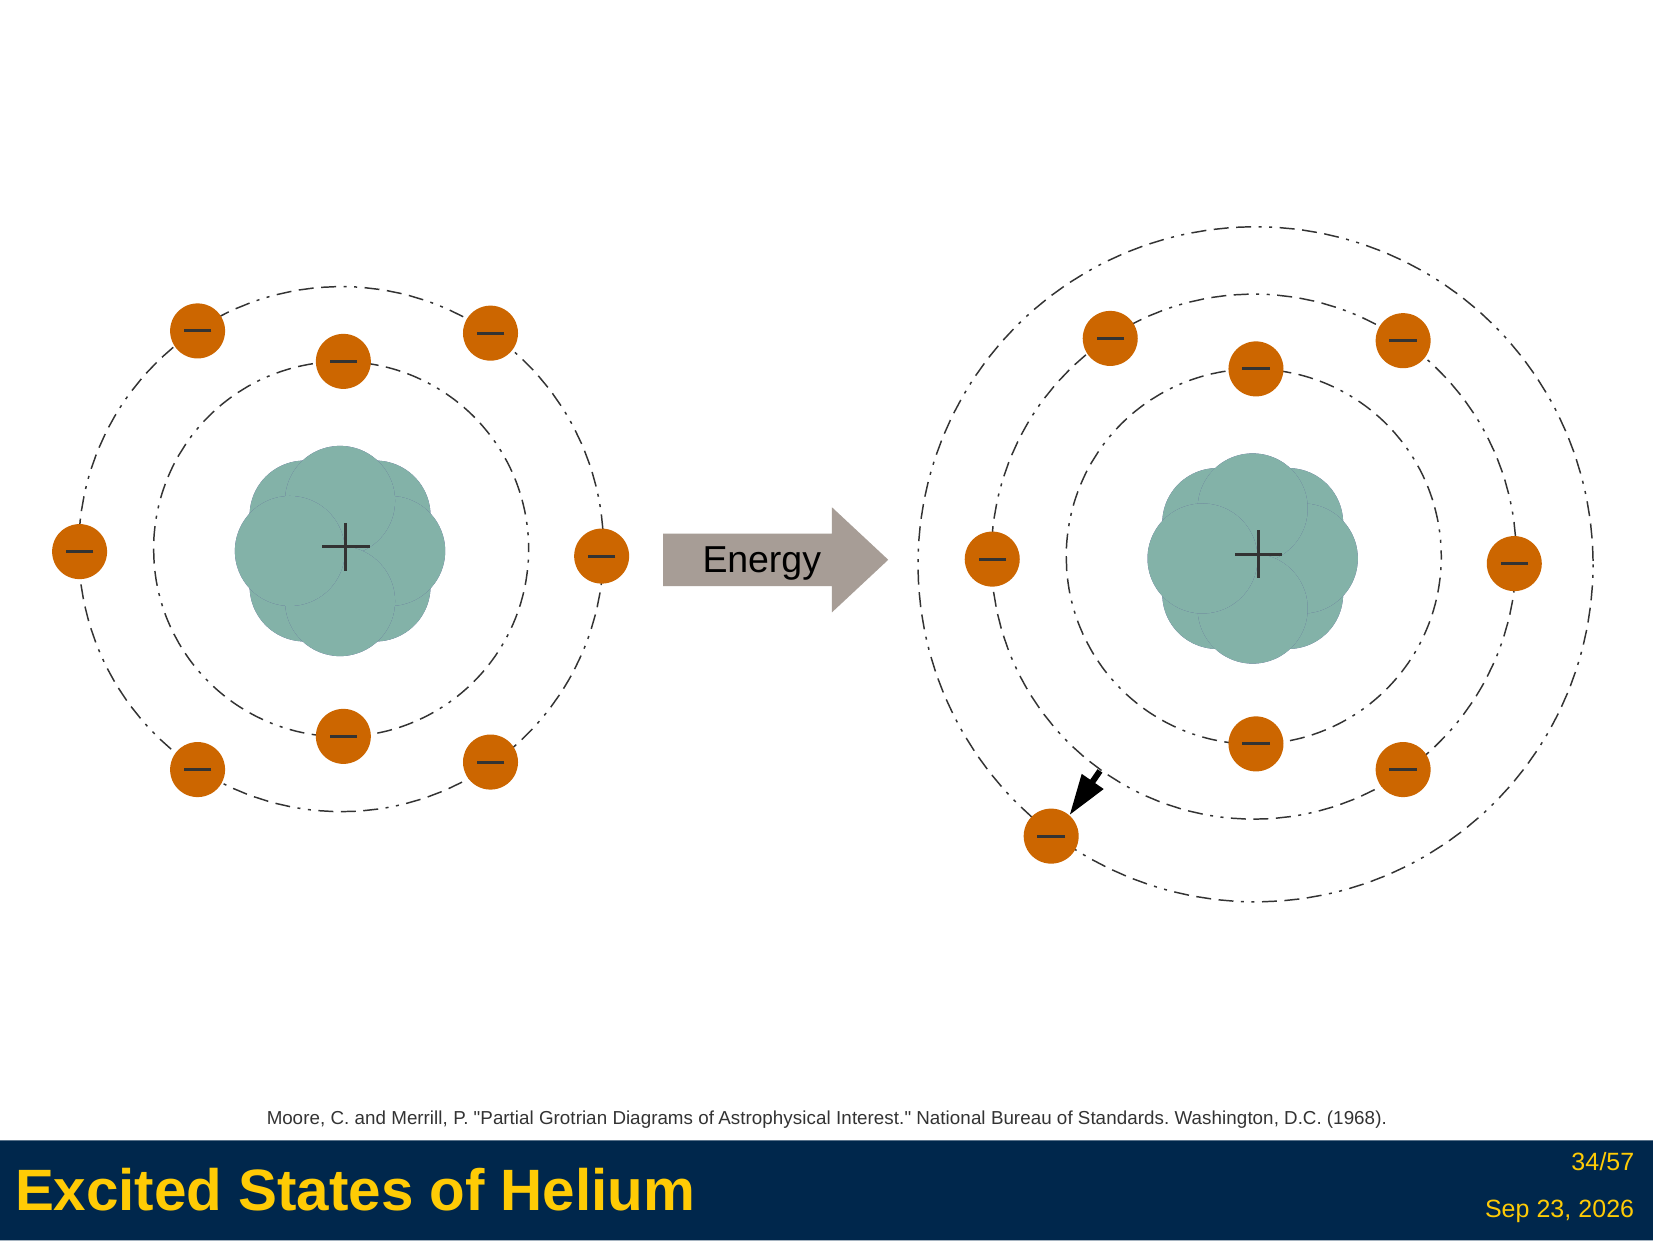

Energy
Moore, C. and Merrill, P. "Partial Grotrian Diagrams of Astrophysical Interest." National Bureau of Standards. Washington, D.C. (1968).
# Excited States of Helium
34